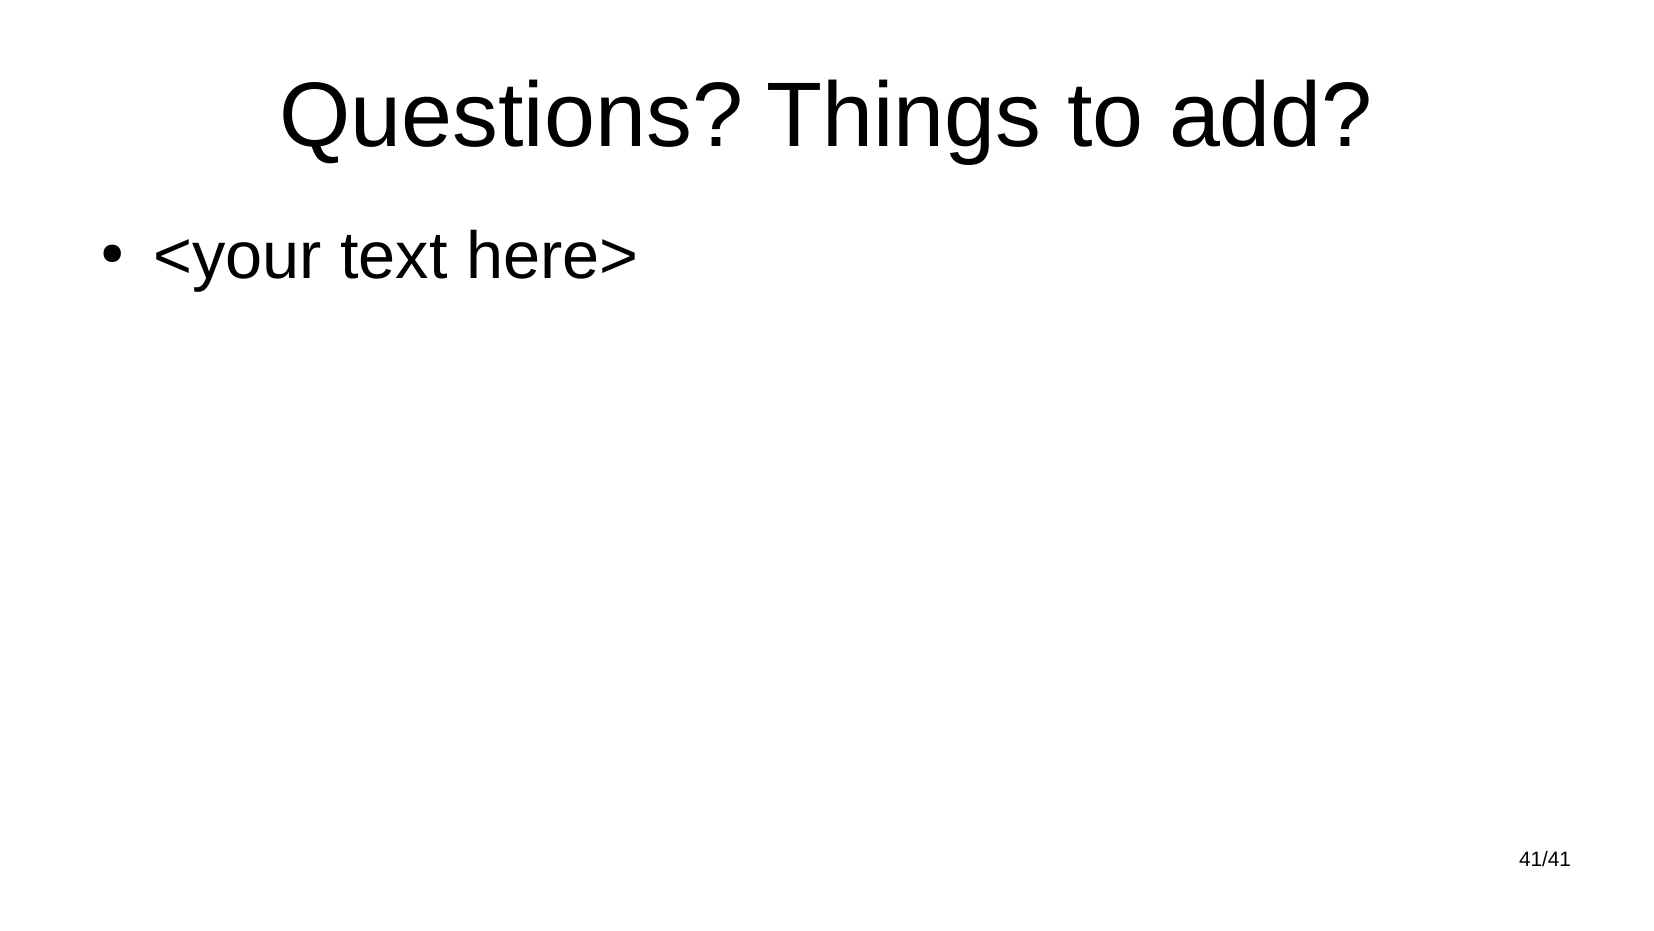

# Questions? Things to add?
<your text here>
41